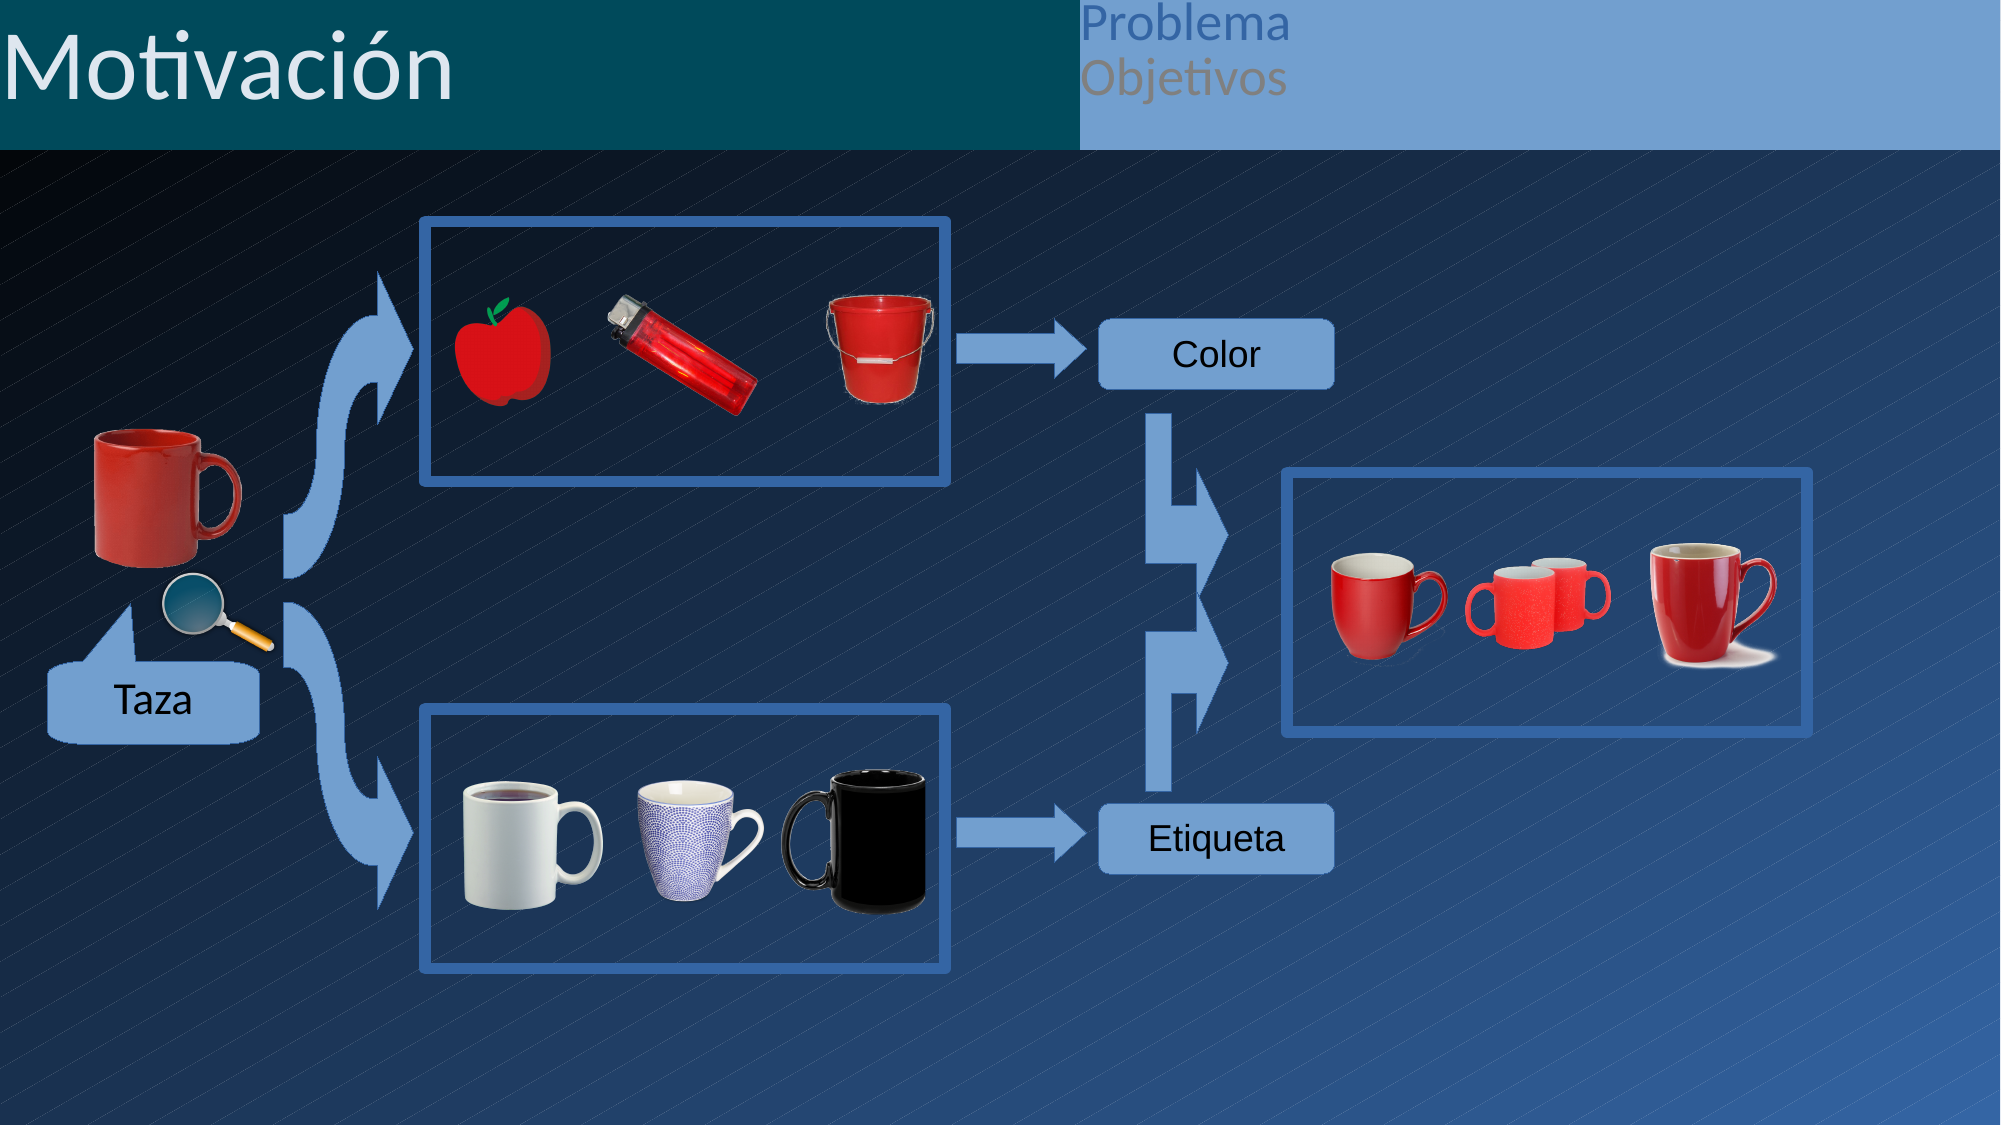

# Motivación
Problema
Objetivos
Color
Taza
Etiqueta